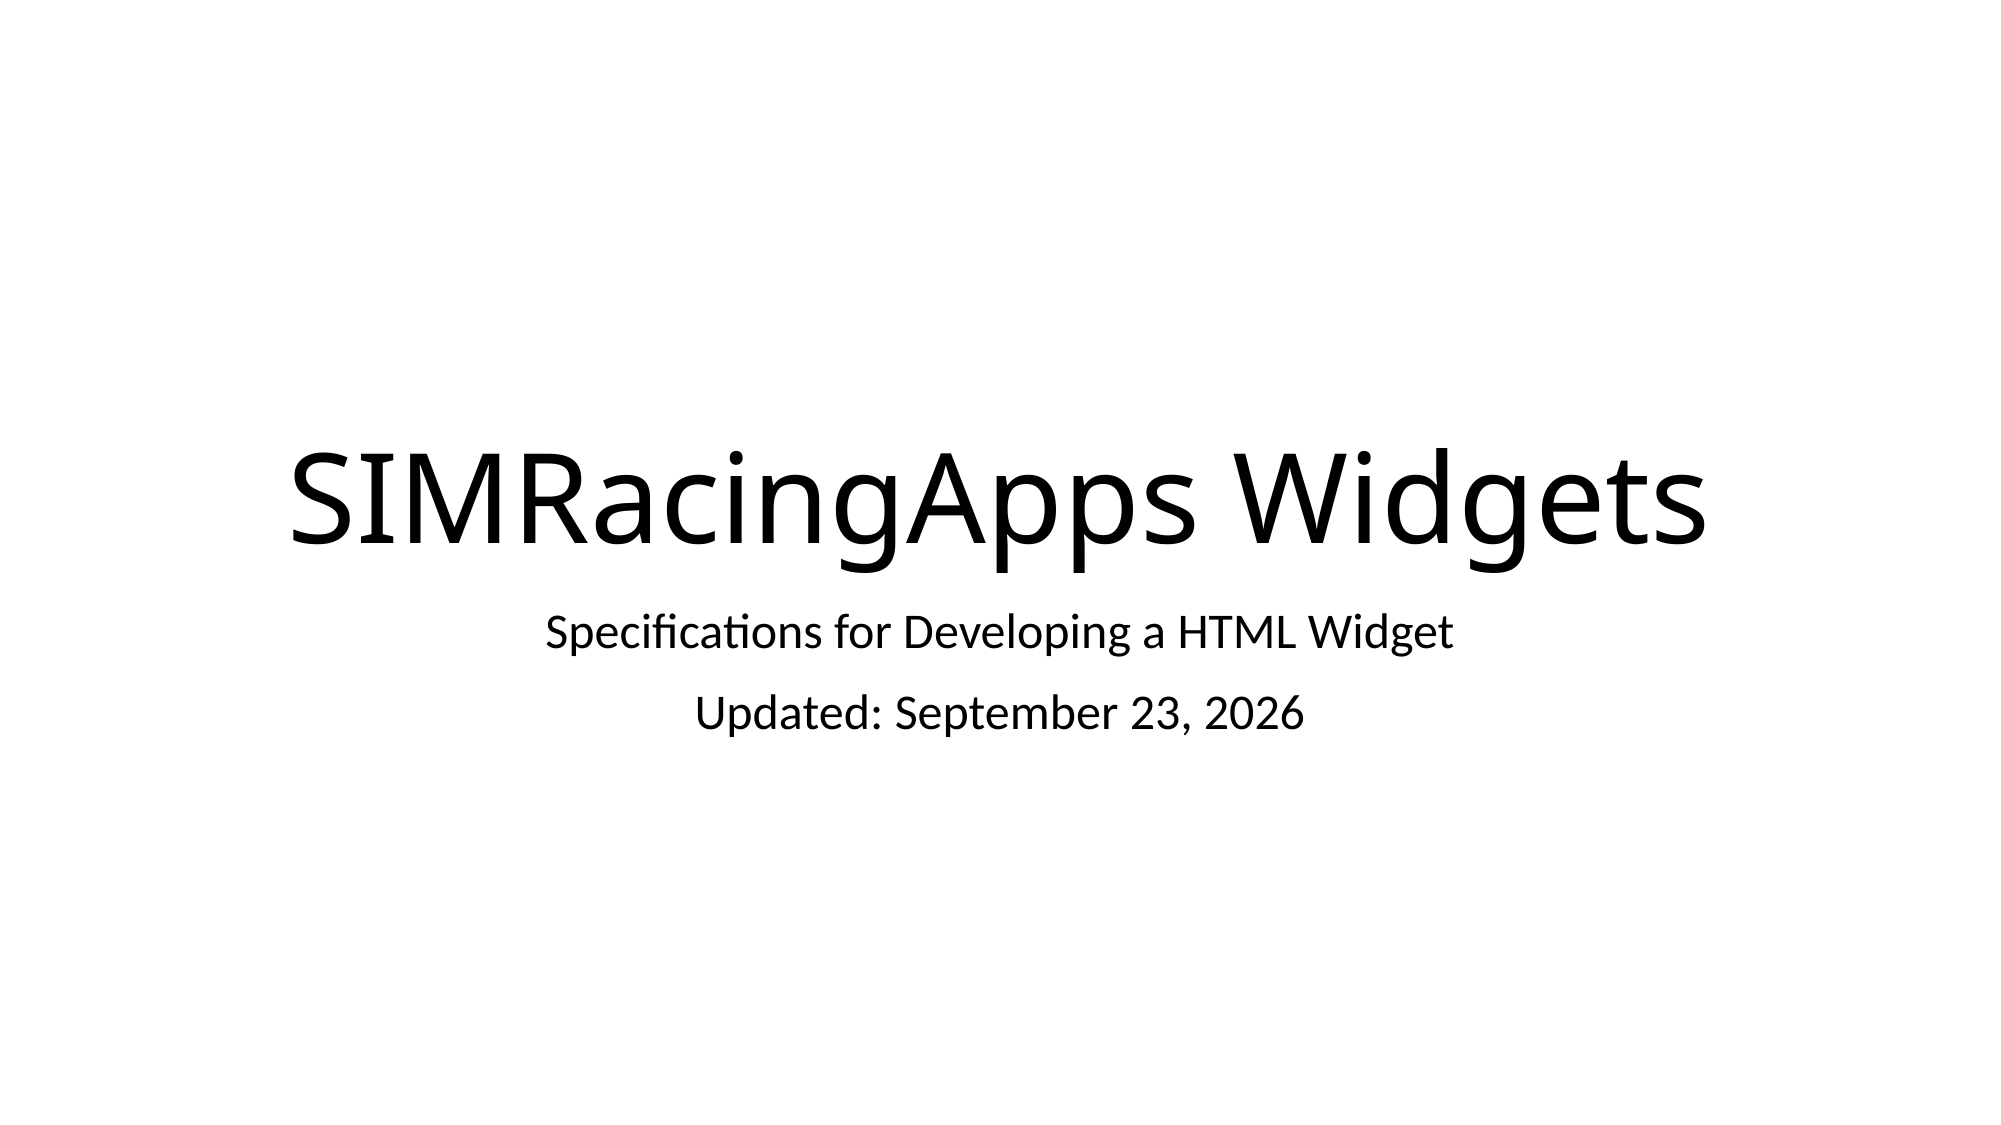

# SIMRacingApps Widgets
Specifications for Developing a HTML Widget
Updated: